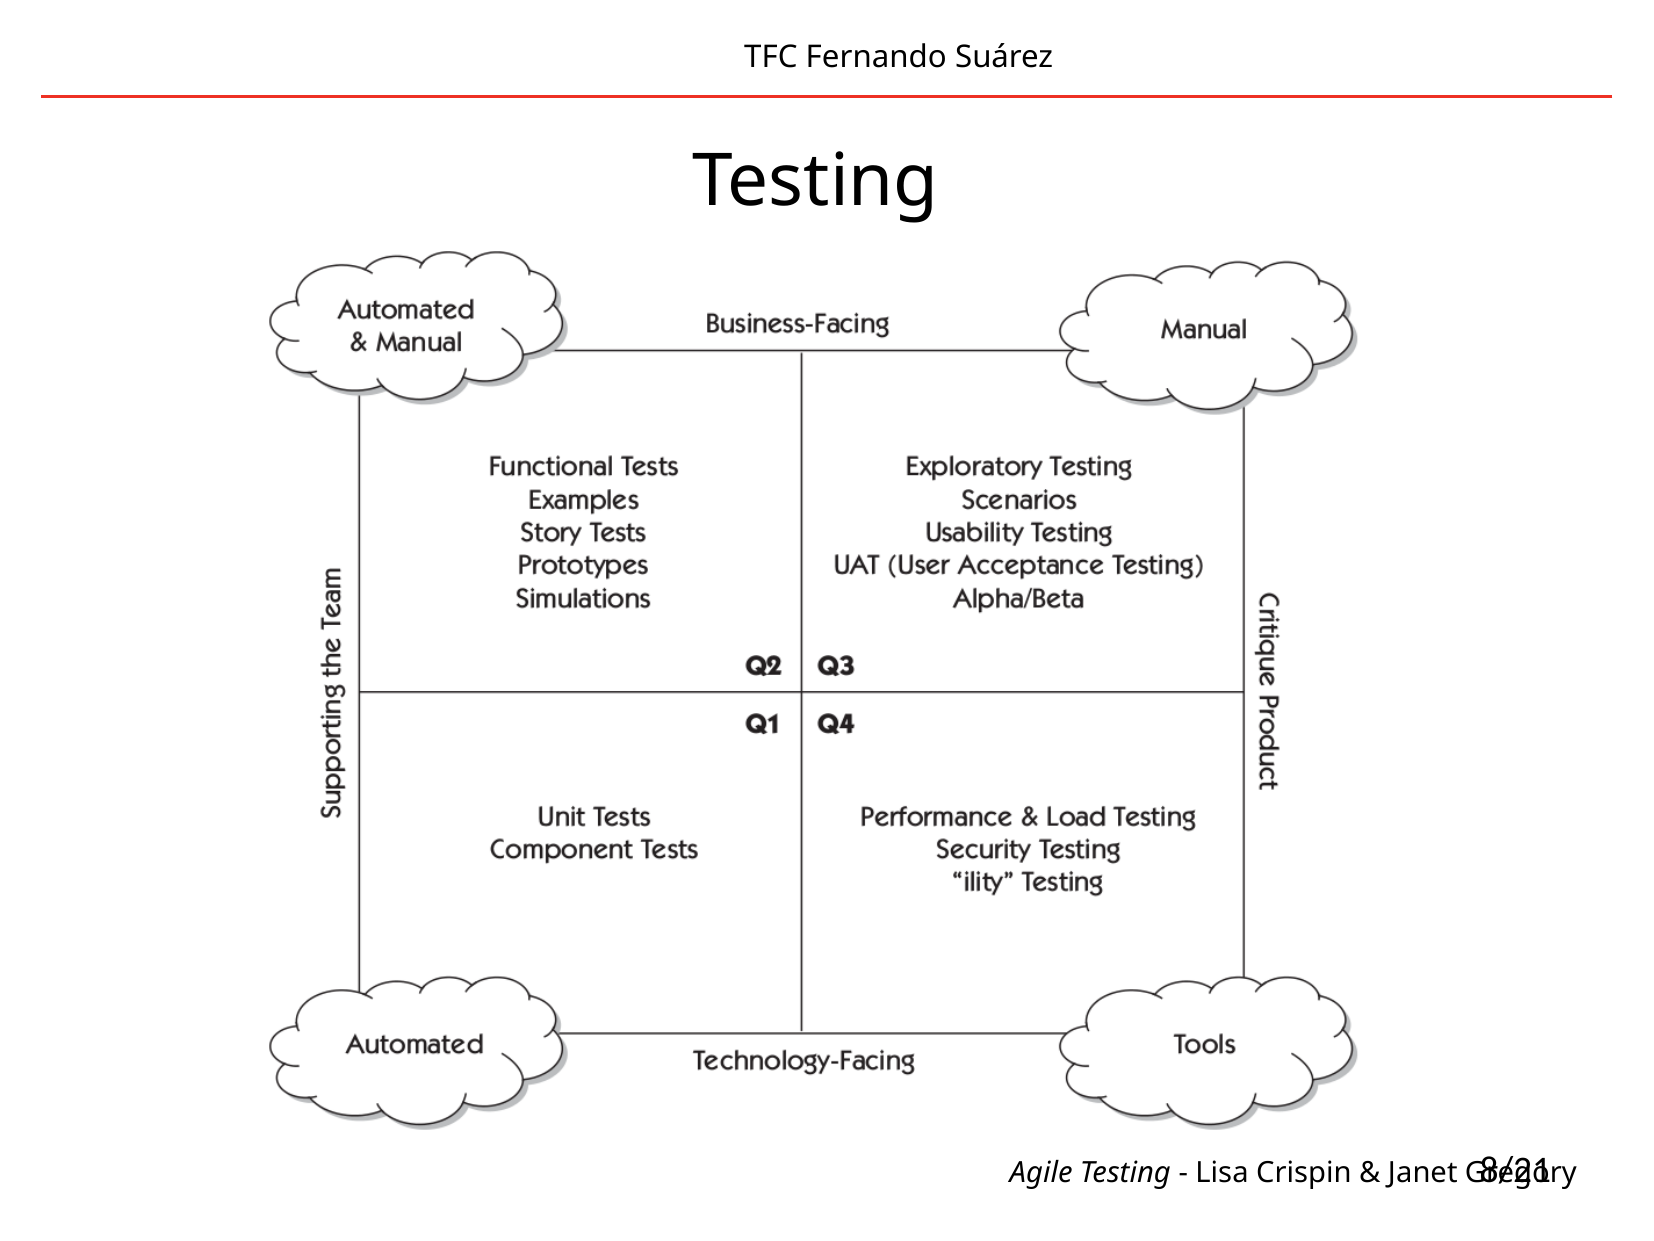

# Testing
Agile Testing - Lisa Crispin & Janet Gregory